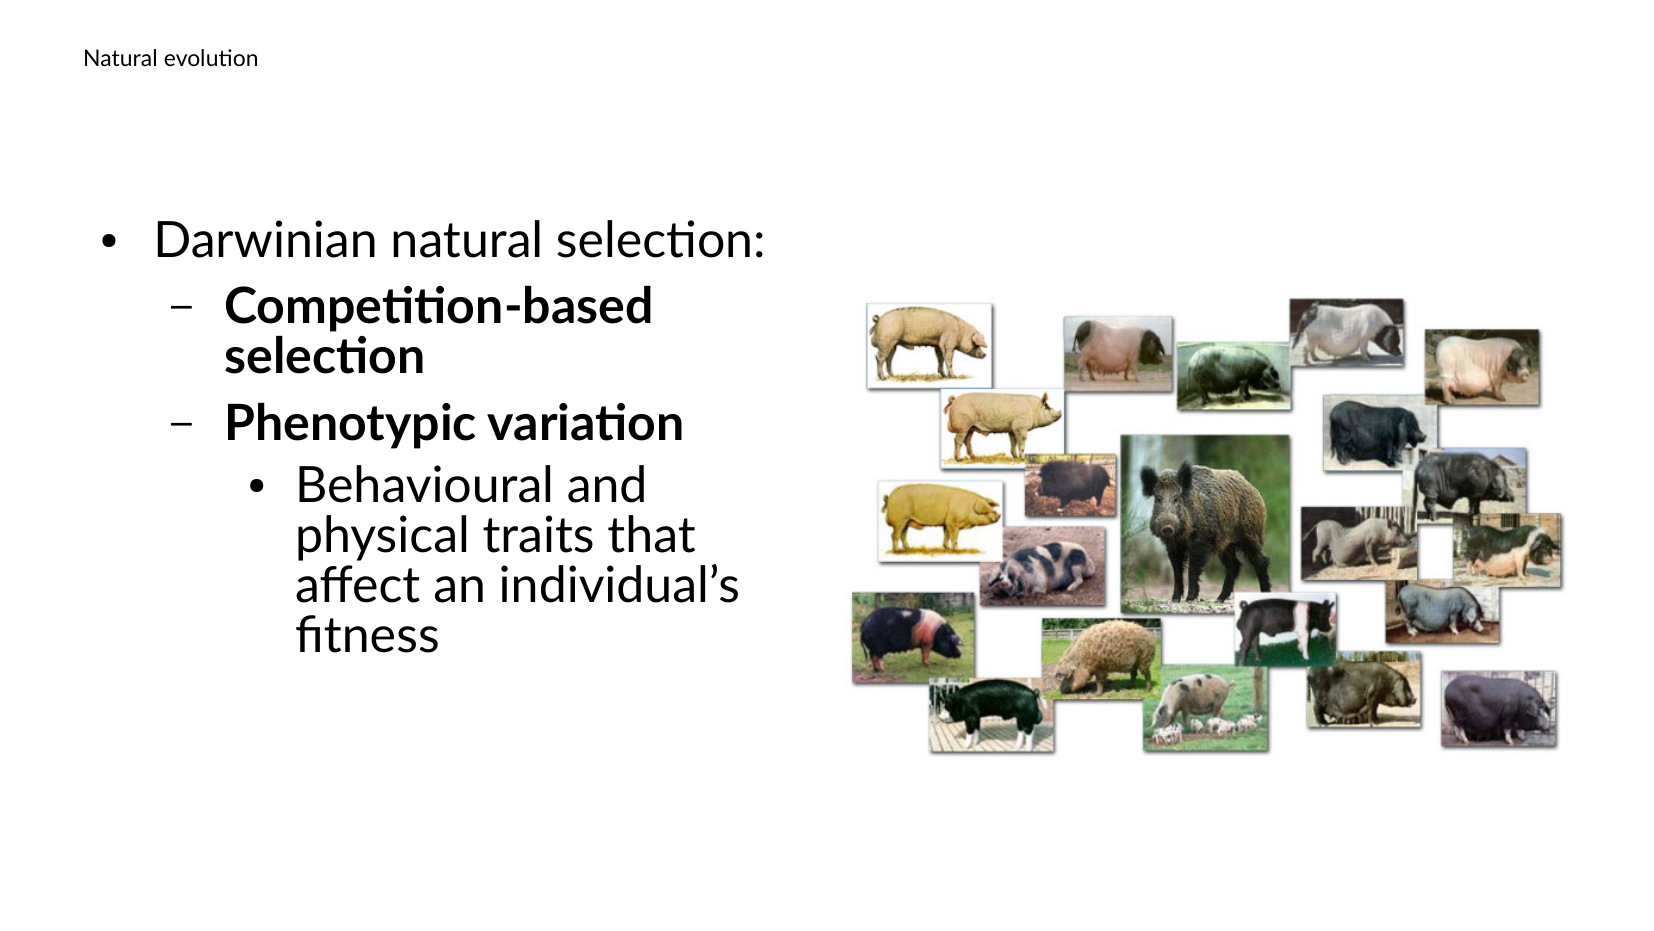

# Natural evolution
Darwinian natural selection:
Competition-based selection
Phenotypic variation
Behavioural and physical traits that affect an individual’s fitness